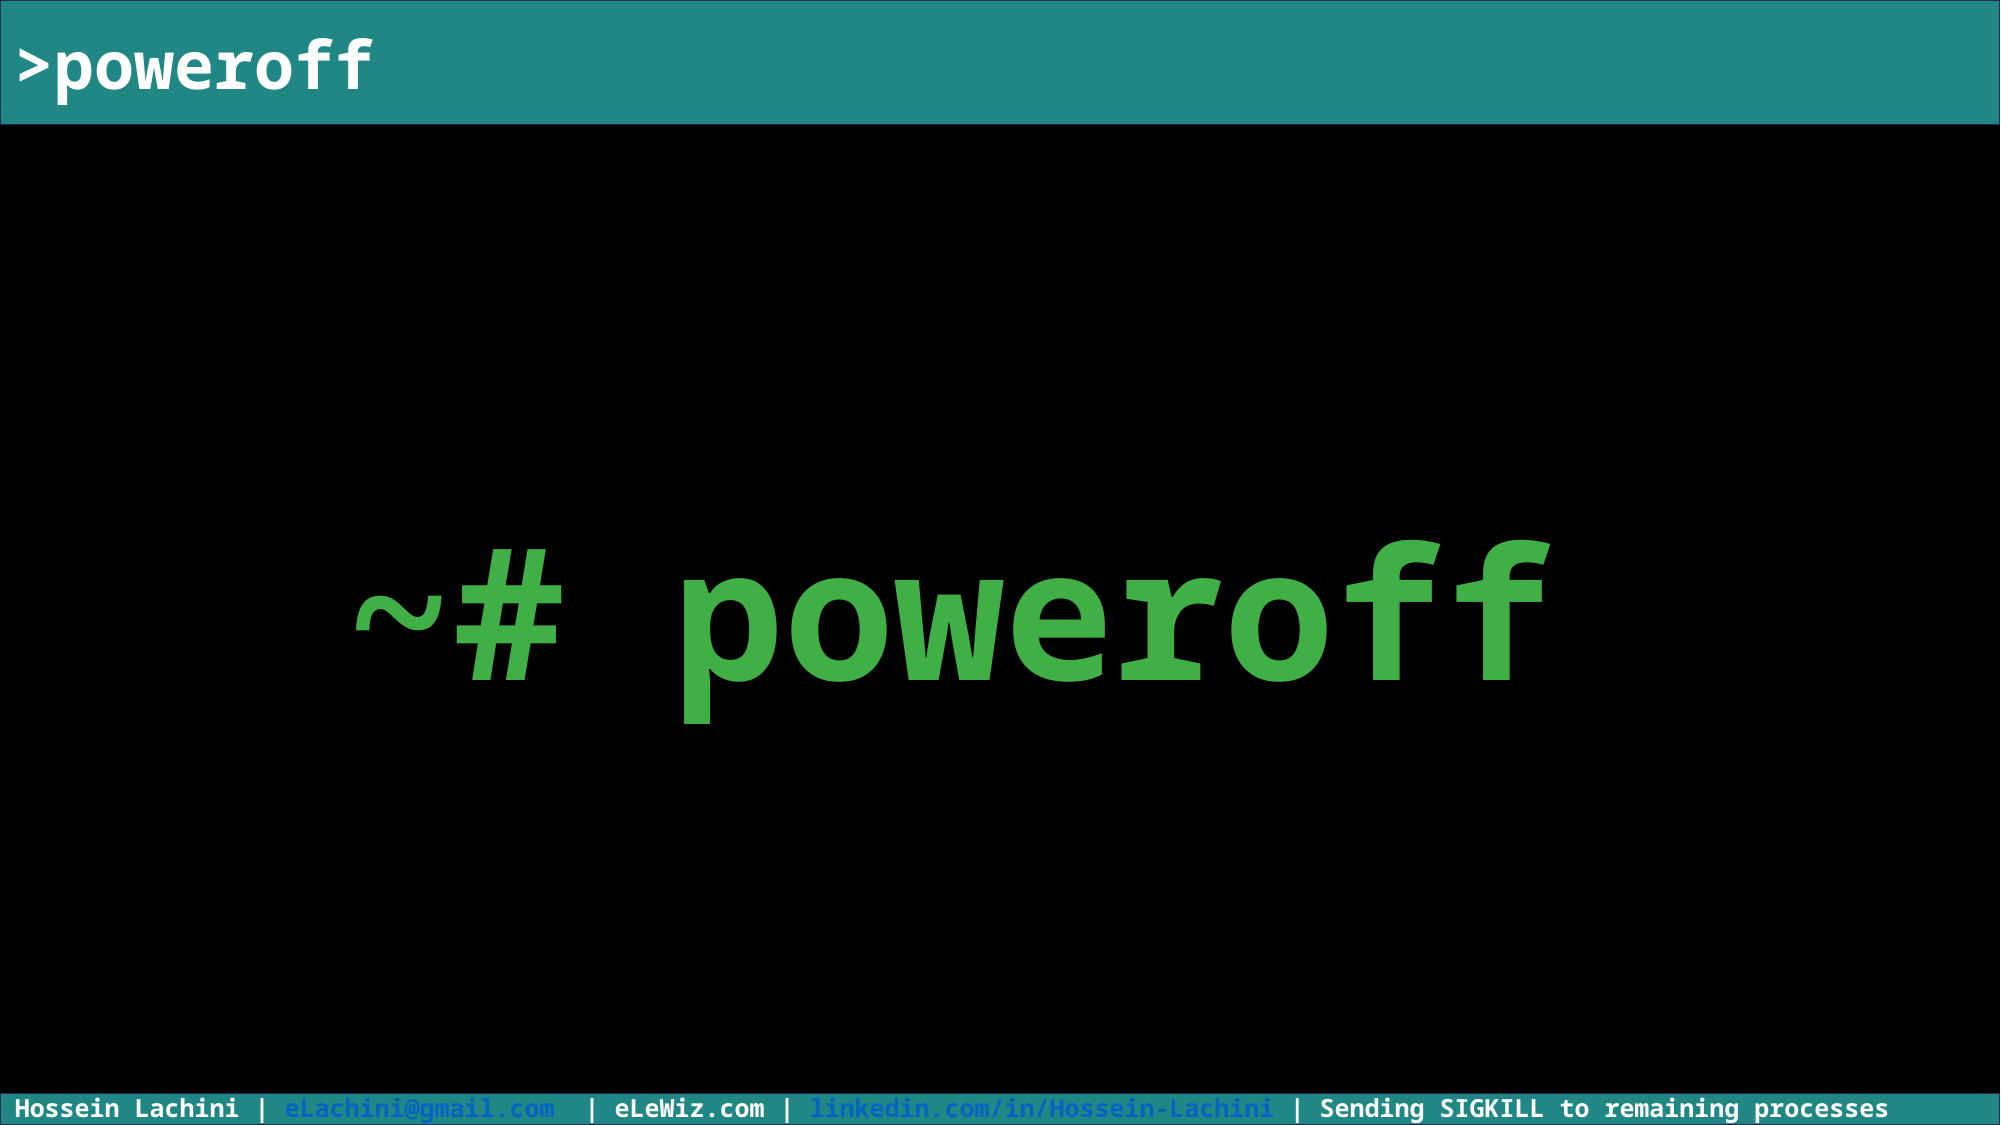

>poweroff
 ~# poweroff
Hossein Lachini | eLachini@gmail.com | eLeWiz.com | linkedin.com/in/Hossein-Lachini | Sending SIGKILL to remaining processes